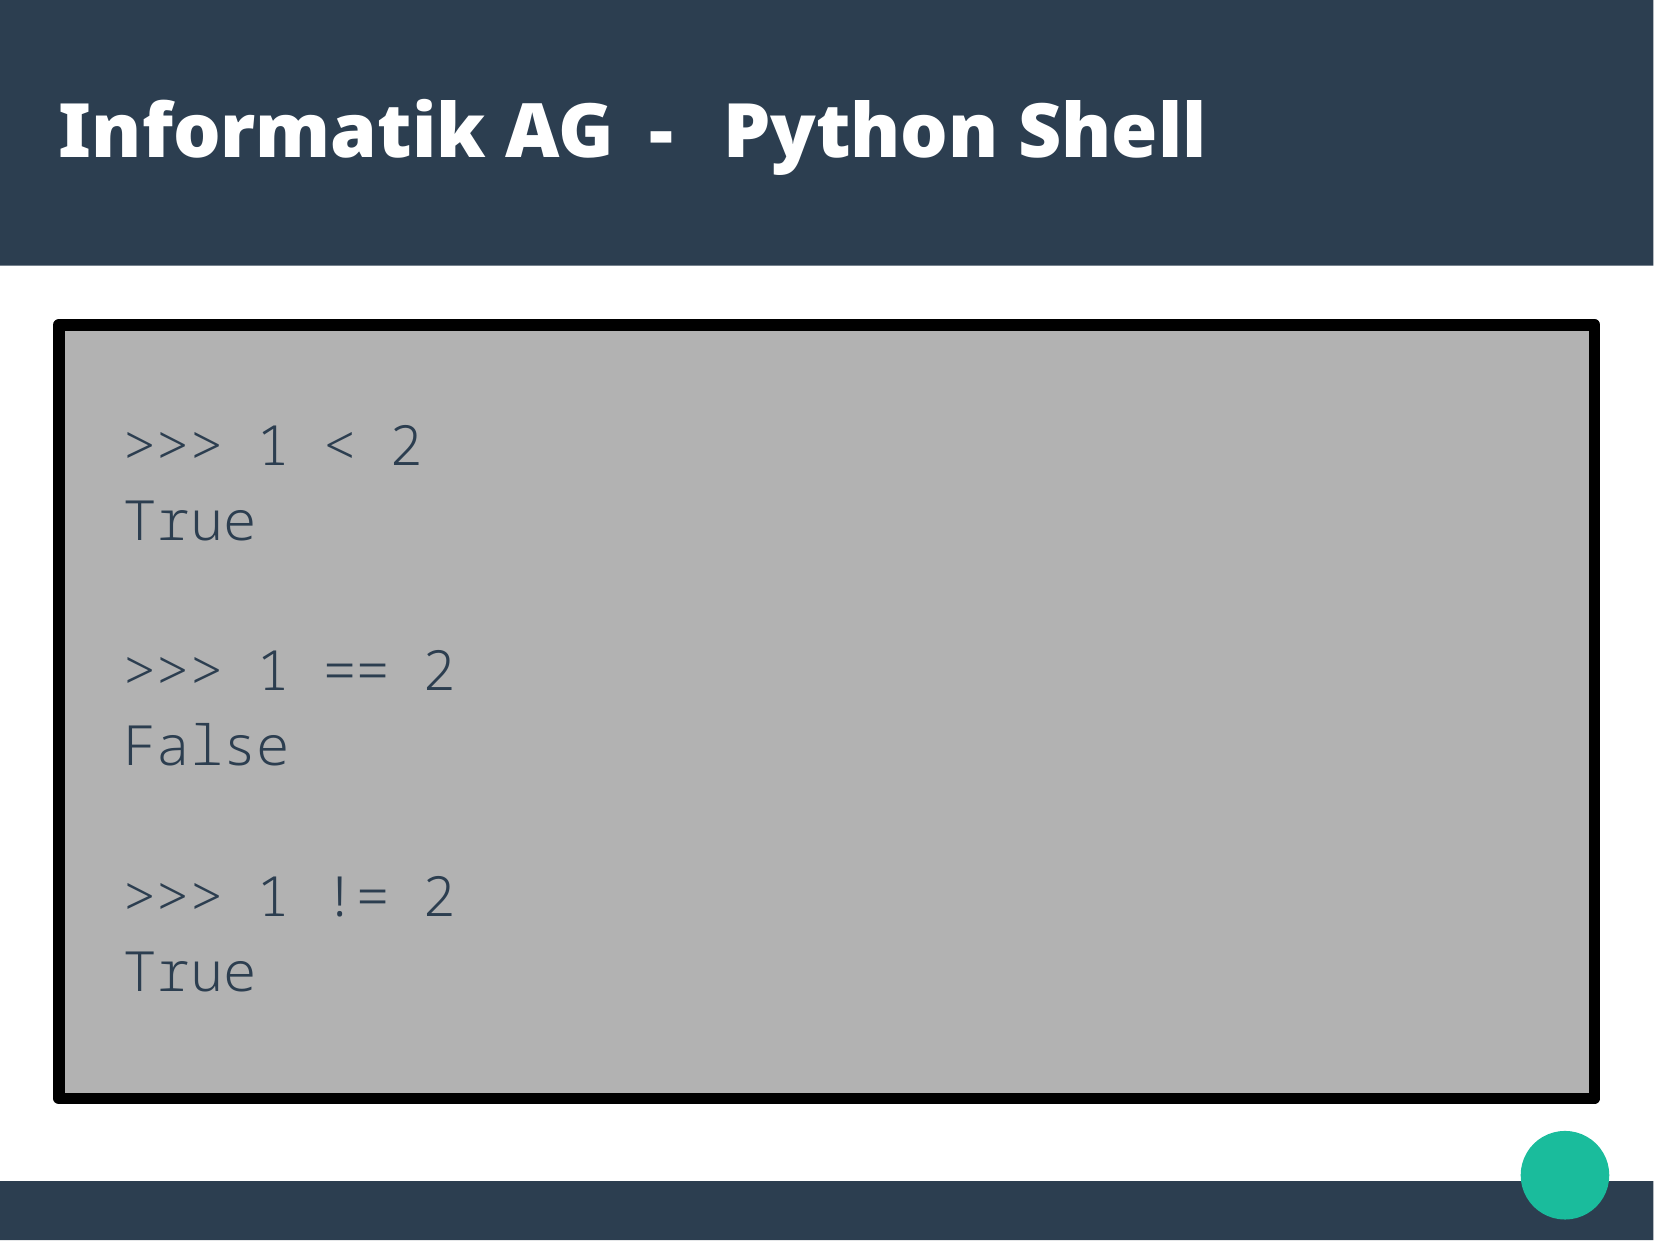

# Informatik AG	-	Python Shell
>>> 1 < 2
True
>>> 1 == 2
False
>>> 1 != 2
True